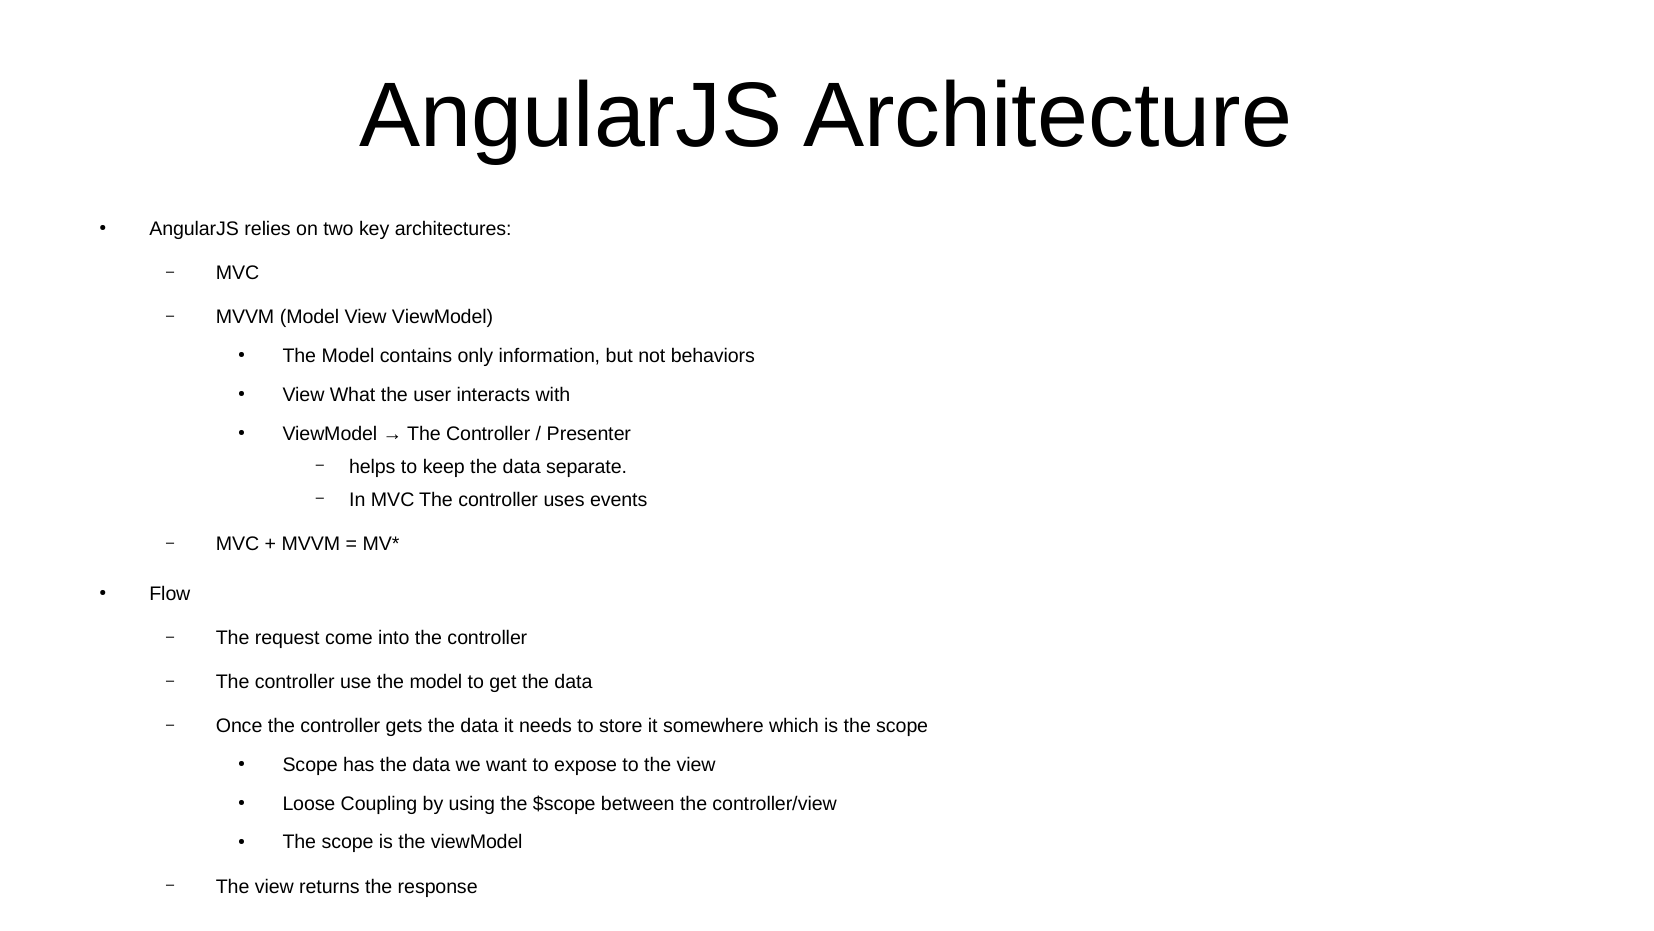

# AngularJS Architecture
AngularJS relies on two key architectures:
MVC
MVVM (Model View ViewModel)
The Model contains only information, but not behaviors
View What the user interacts with
ViewModel → The Controller / Presenter
helps to keep the data separate.
In MVC The controller uses events
MVC + MVVM = MV*
Flow
The request come into the controller
The controller use the model to get the data
Once the controller gets the data it needs to store it somewhere which is the scope
Scope has the data we want to expose to the view
Loose Coupling by using the $scope between the controller/view
The scope is the viewModel
The view returns the response